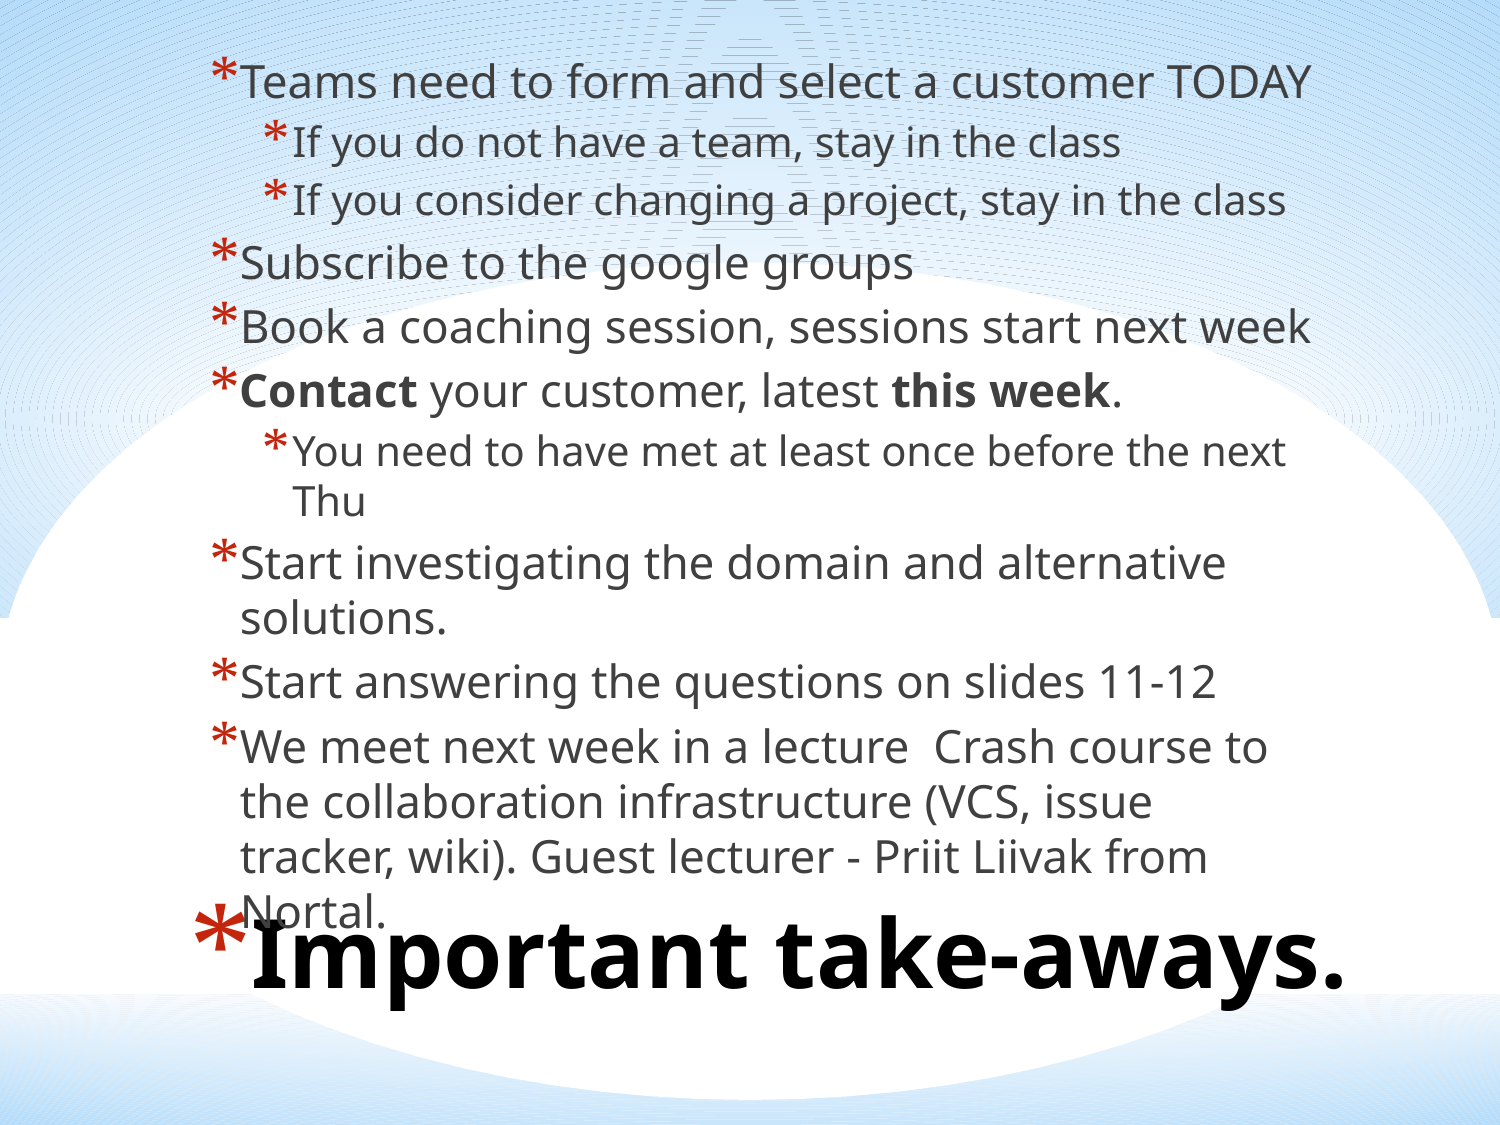

Teams need to form and select a customer TODAY
If you do not have a team, stay in the class
If you consider changing a project, stay in the class
Subscribe to the google groups
Book a coaching session, sessions start next week
Contact your customer, latest this week.
You need to have met at least once before the next Thu
Start investigating the domain and alternative solutions.
Start answering the questions on slides 11-12
We meet next week in a lecture Crash course to the collaboration infrastructure (VCS, issue tracker, wiki). Guest lecturer - Priit Liivak from Nortal.
# Important take-aways.